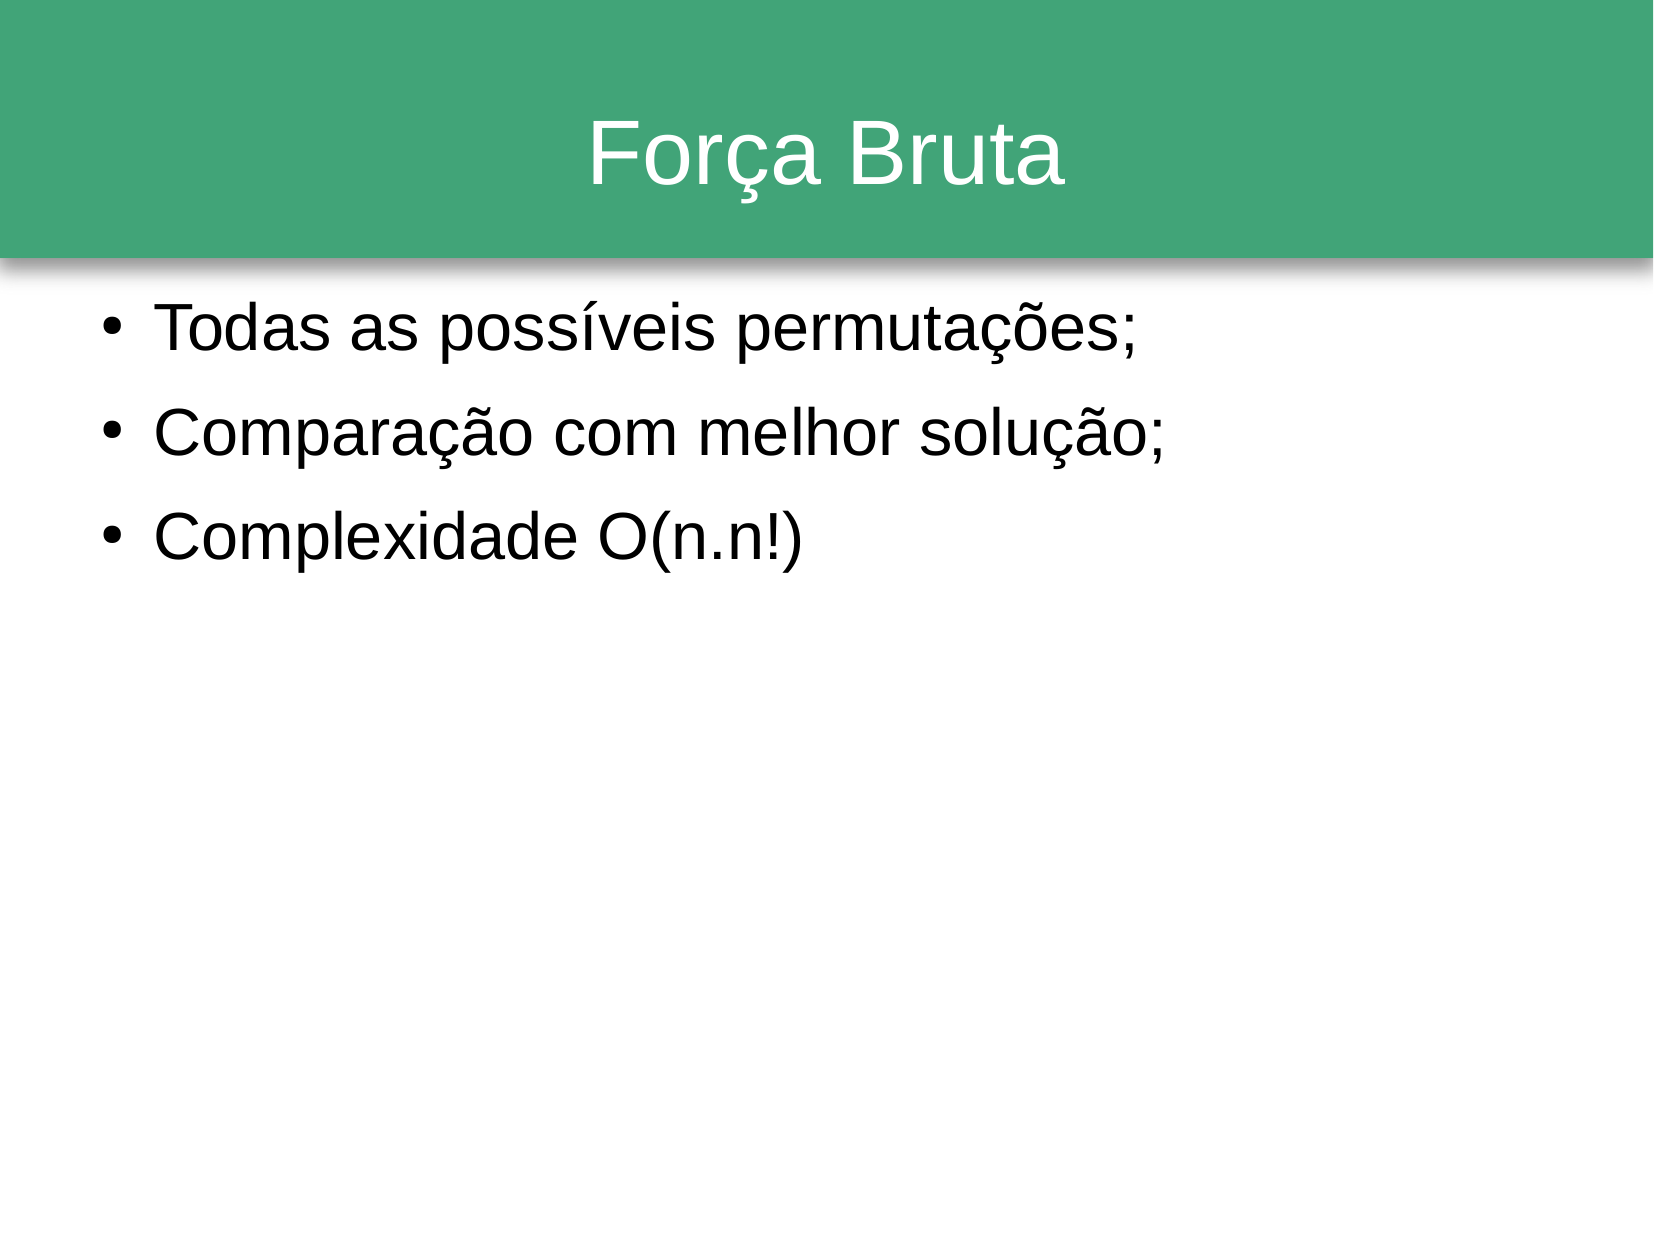

# Força Bruta
Todas as possíveis permutações;
Comparação com melhor solução;
Complexidade O(n.n!)